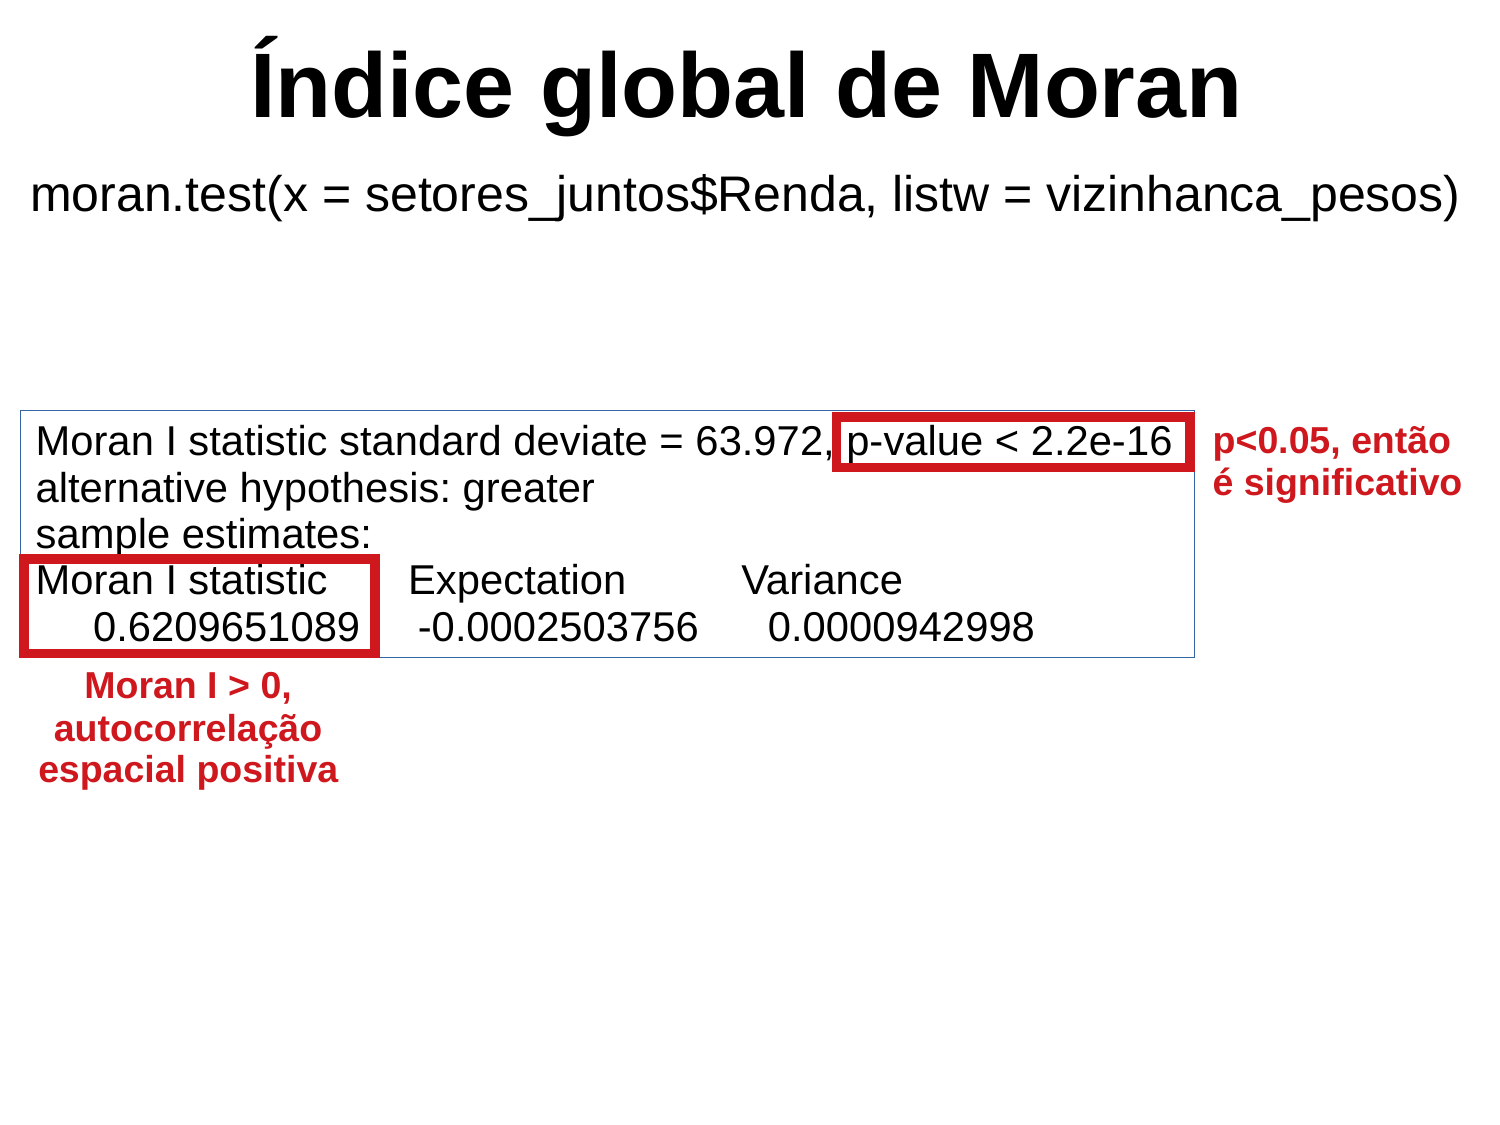

# Índice global de Moran
moran.test(x = setores_juntos$Renda, listw = vizinhanca_pesos)
Moran I statistic standard deviate = 63.972, p-value < 2.2e-16
alternative hypothesis: greater
sample estimates:
Moran I statistic Expectation Variance
 0.6209651089 -0.0002503756 0.0000942998
p<0.05, então é significativo
Moran I > 0, autocorrelação espacial positiva